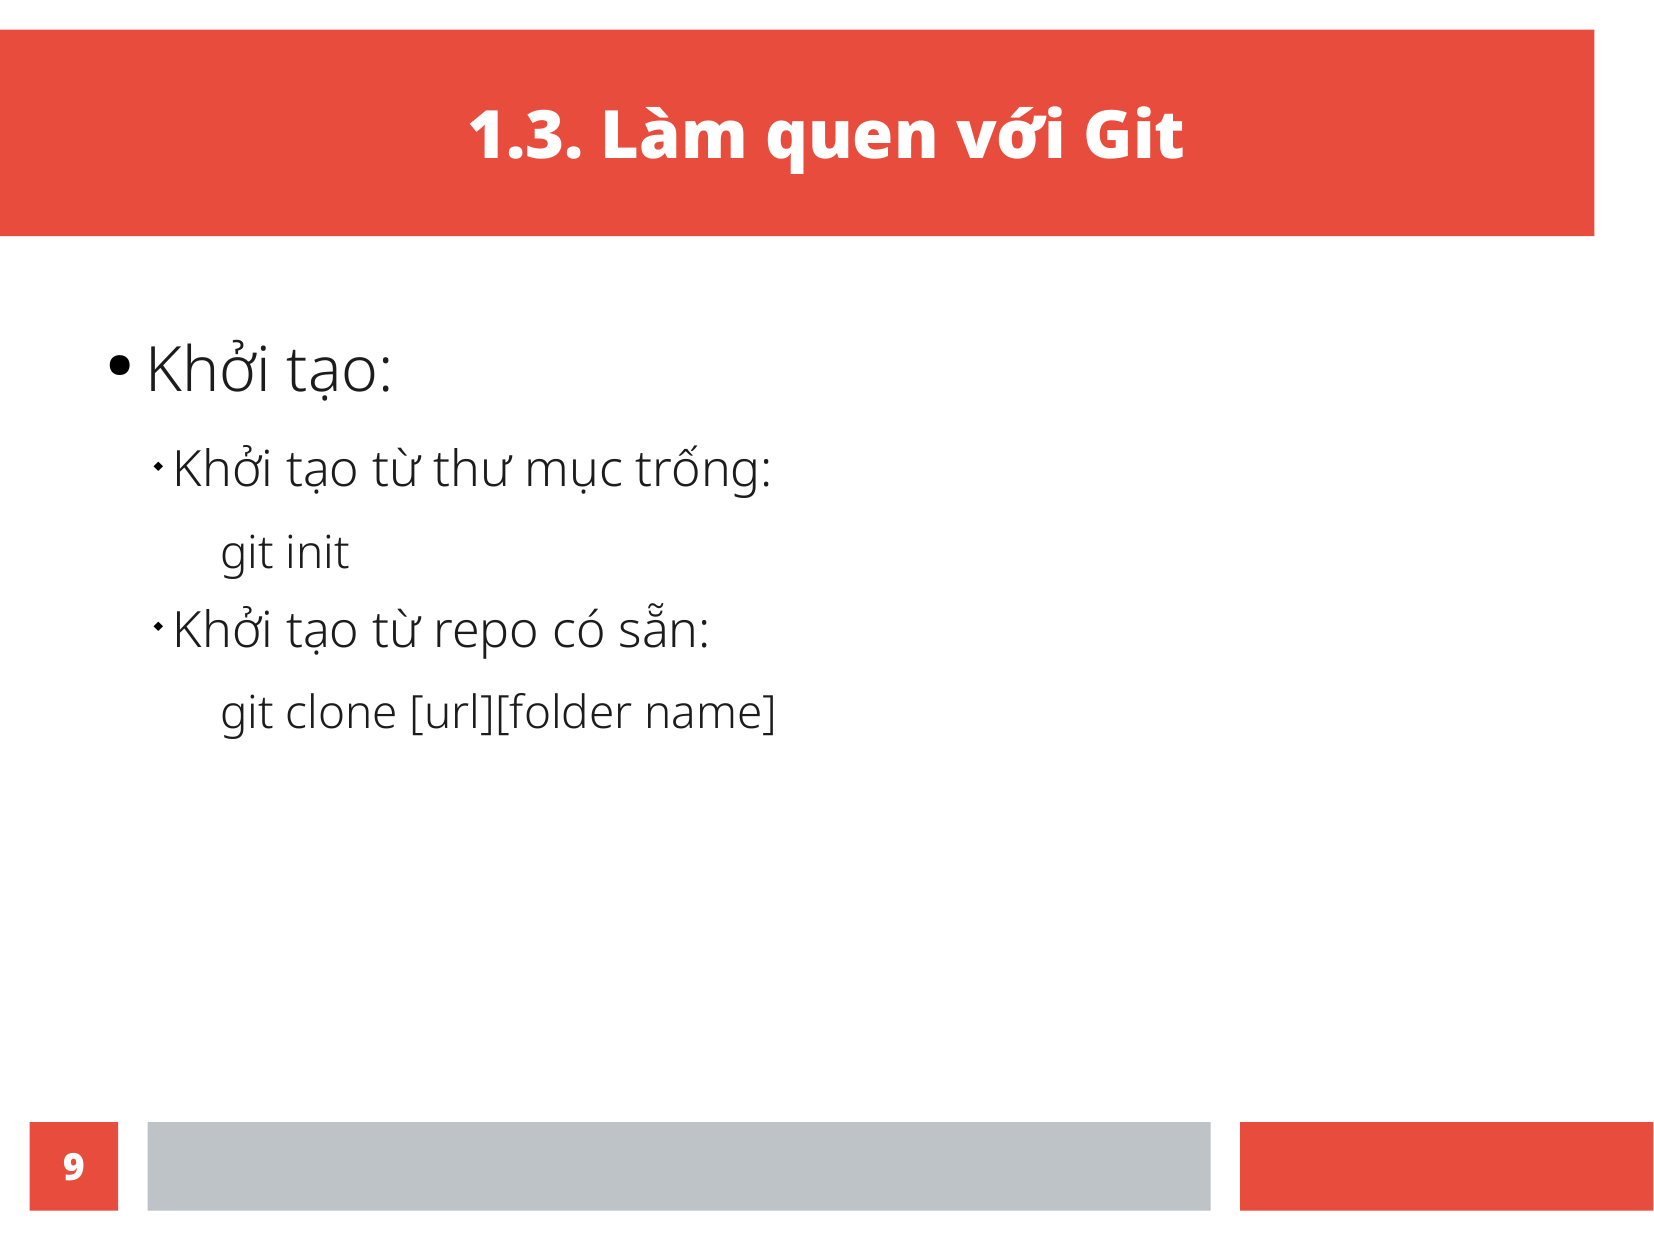

# 1.3. Làm quen với Git
 Khởi tạo:
 Khởi tạo từ thư mục trống:
git init
 Khởi tạo từ repo có sẵn:
git clone [url][folder name]
9